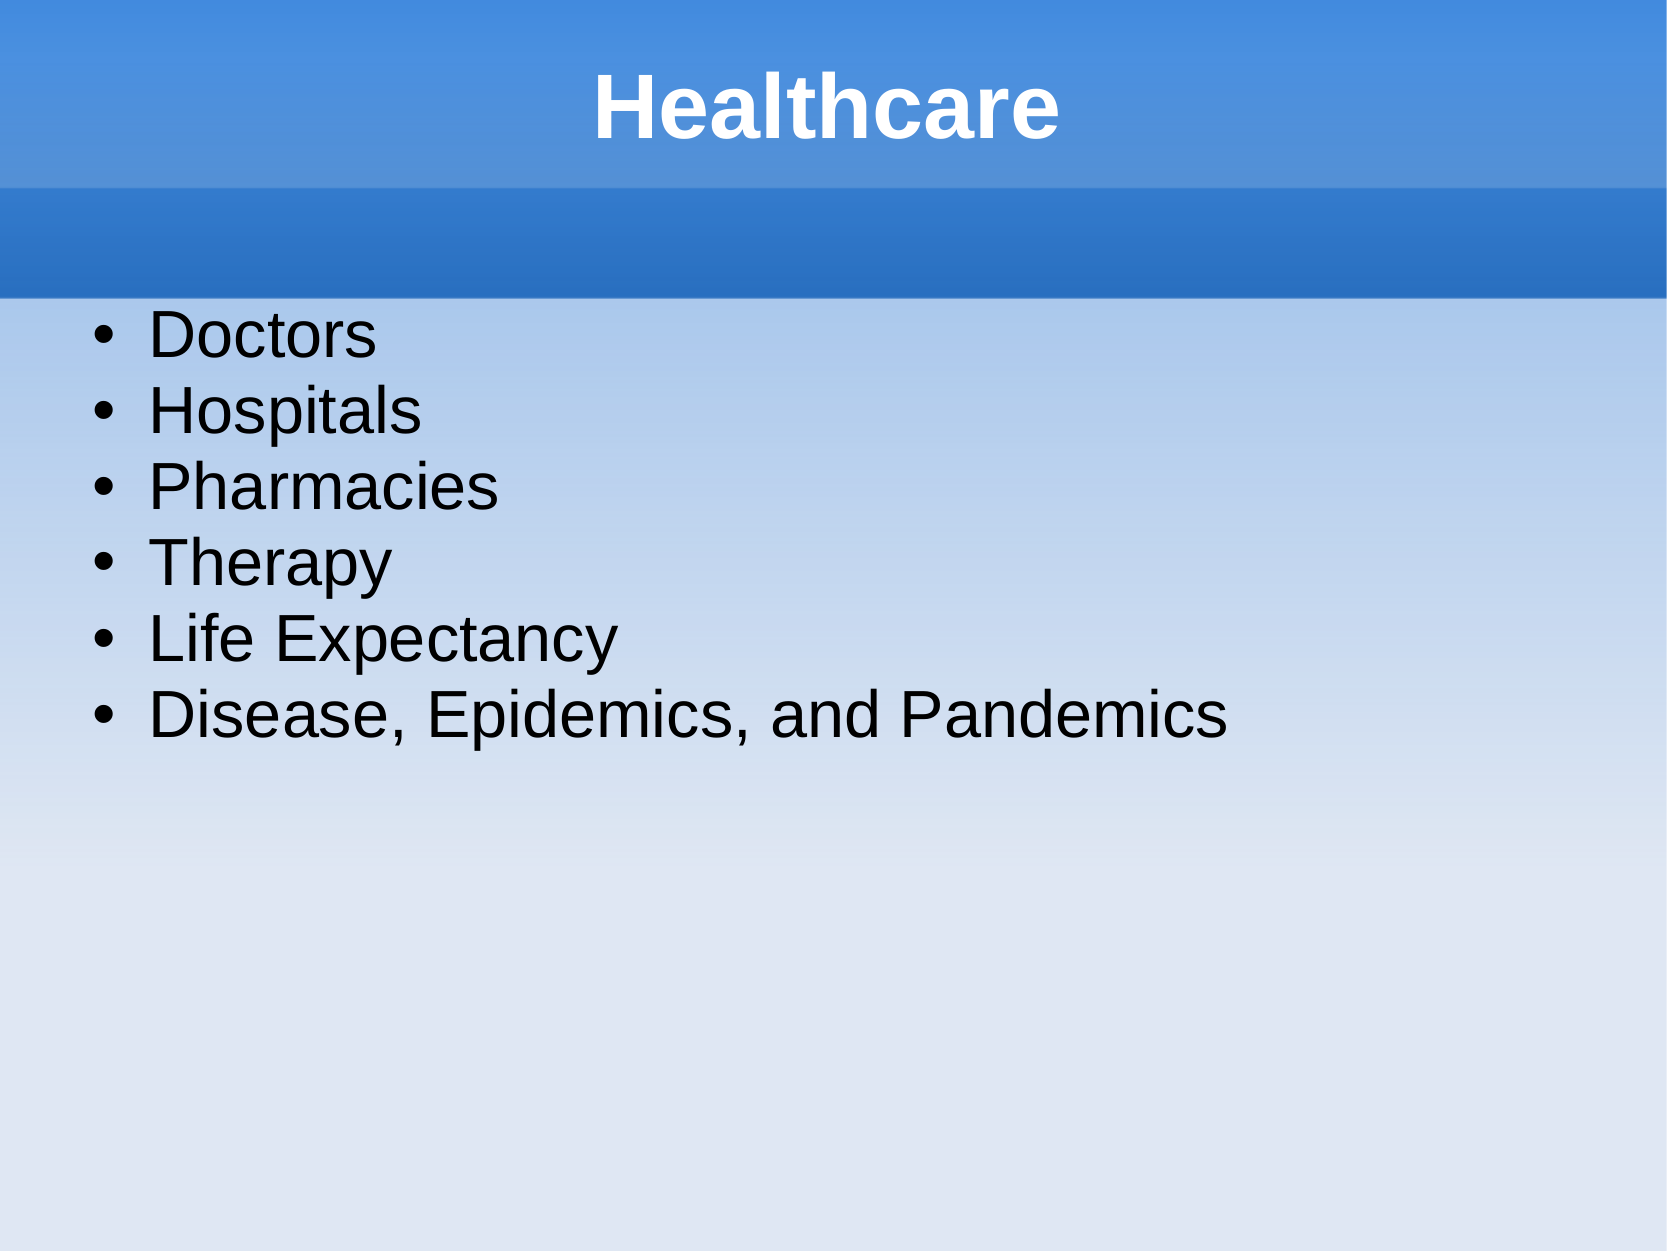

# Healthcare
Doctors
Hospitals
Pharmacies
Therapy
Life Expectancy
Disease, Epidemics, and Pandemics